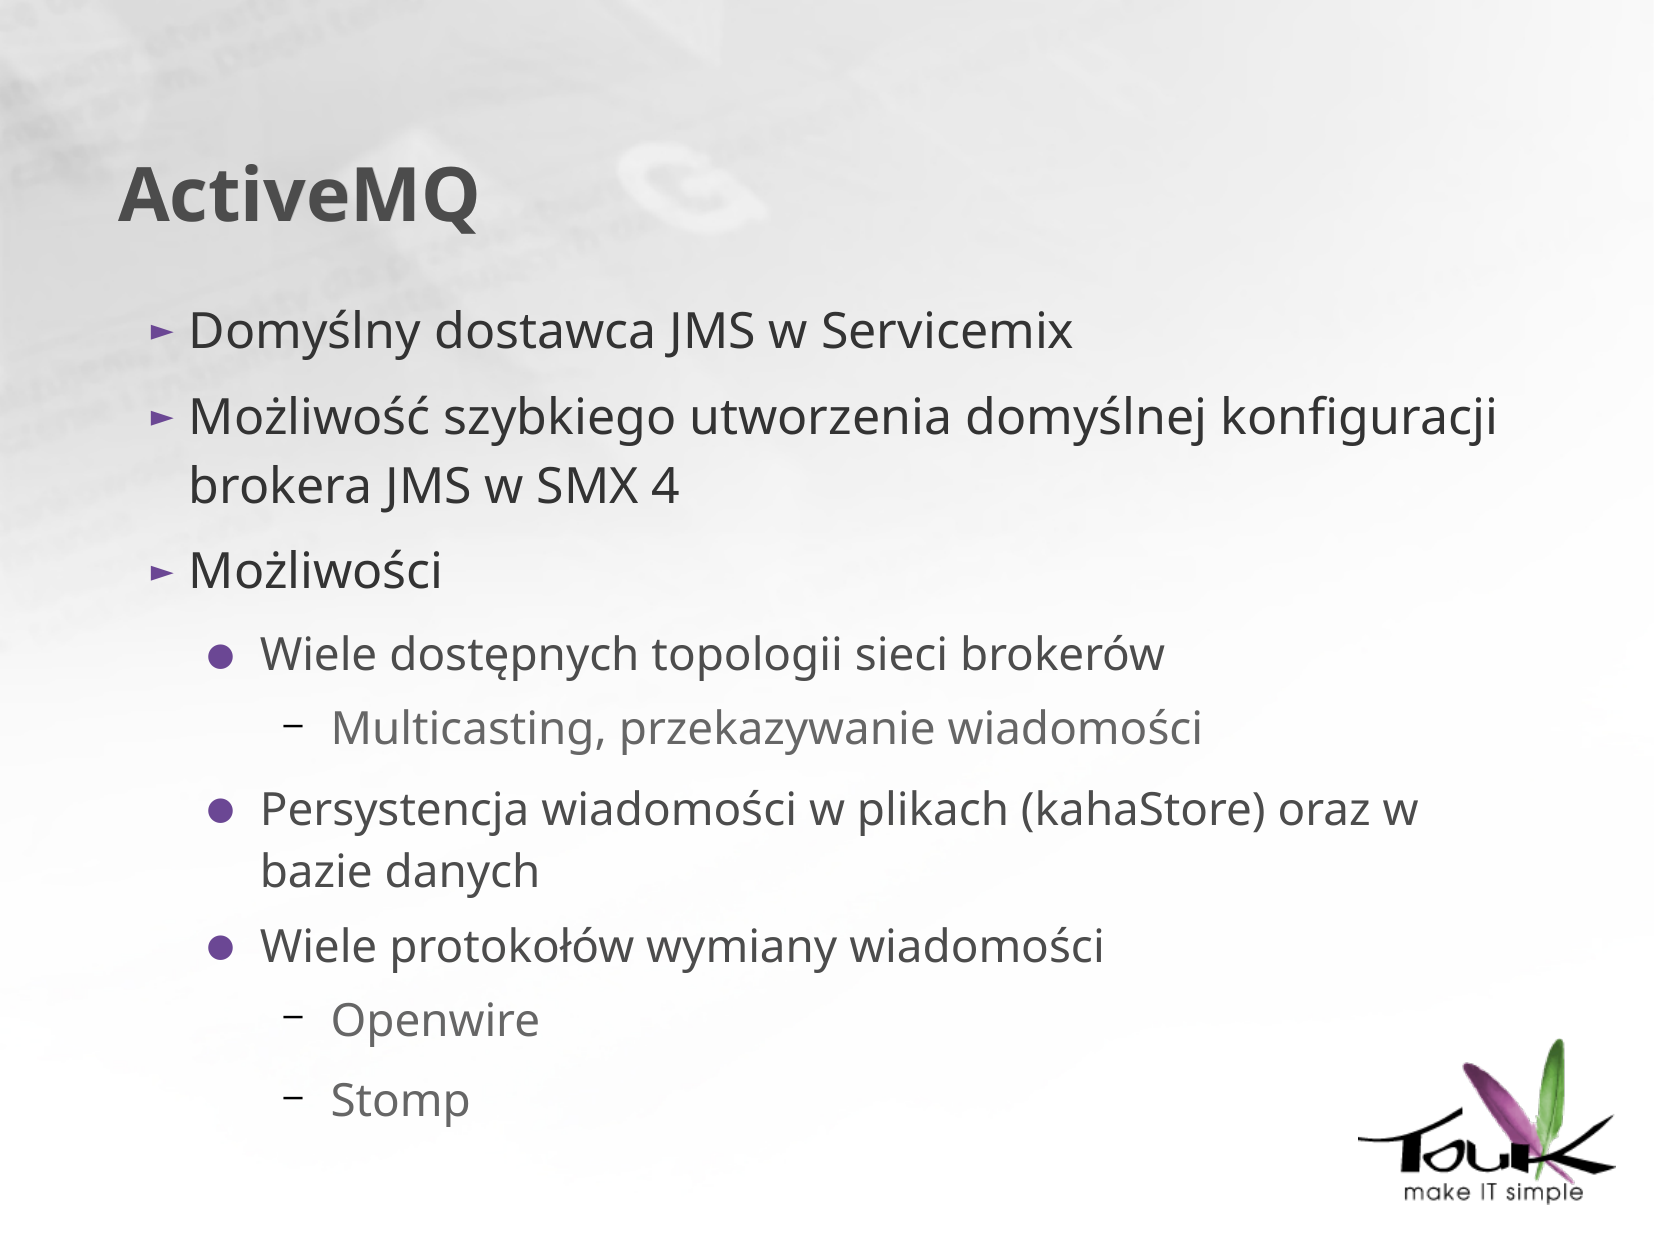

# ActiveMQ
Domyślny dostawca JMS w Servicemix
Możliwość szybkiego utworzenia domyślnej konfiguracji brokera JMS w SMX 4
Możliwości
Wiele dostępnych topologii sieci brokerów
Multicasting, przekazywanie wiadomości
Persystencja wiadomości w plikach (kahaStore) oraz w bazie danych
Wiele protokołów wymiany wiadomości
Openwire
Stomp